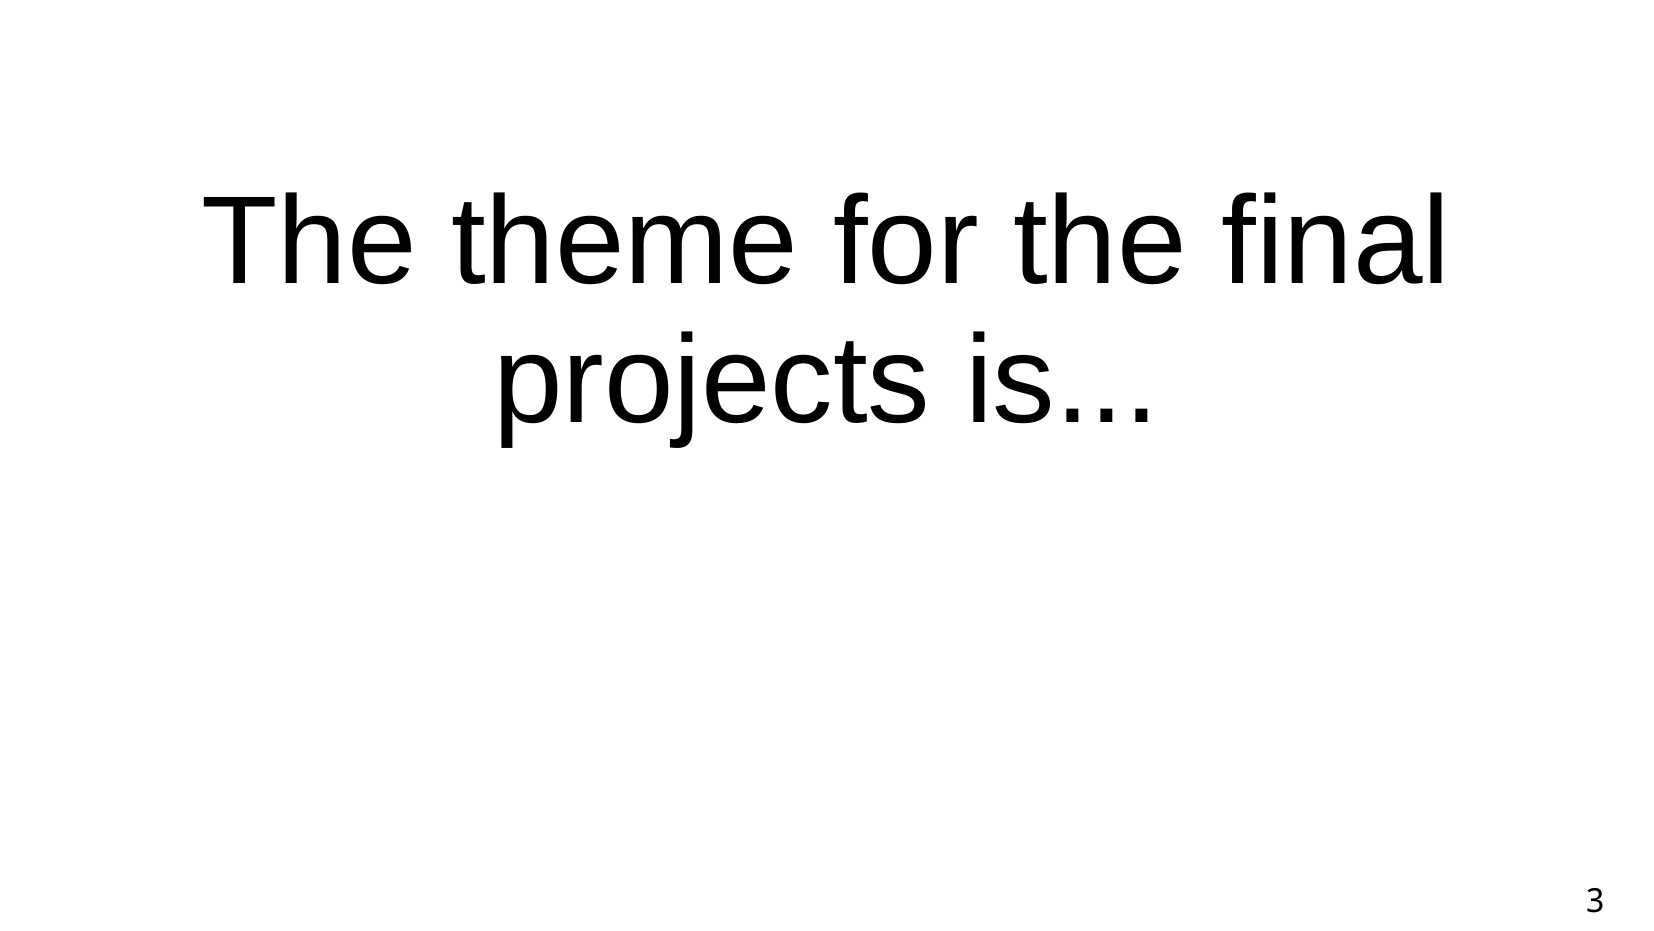

# The theme for the final projects is...